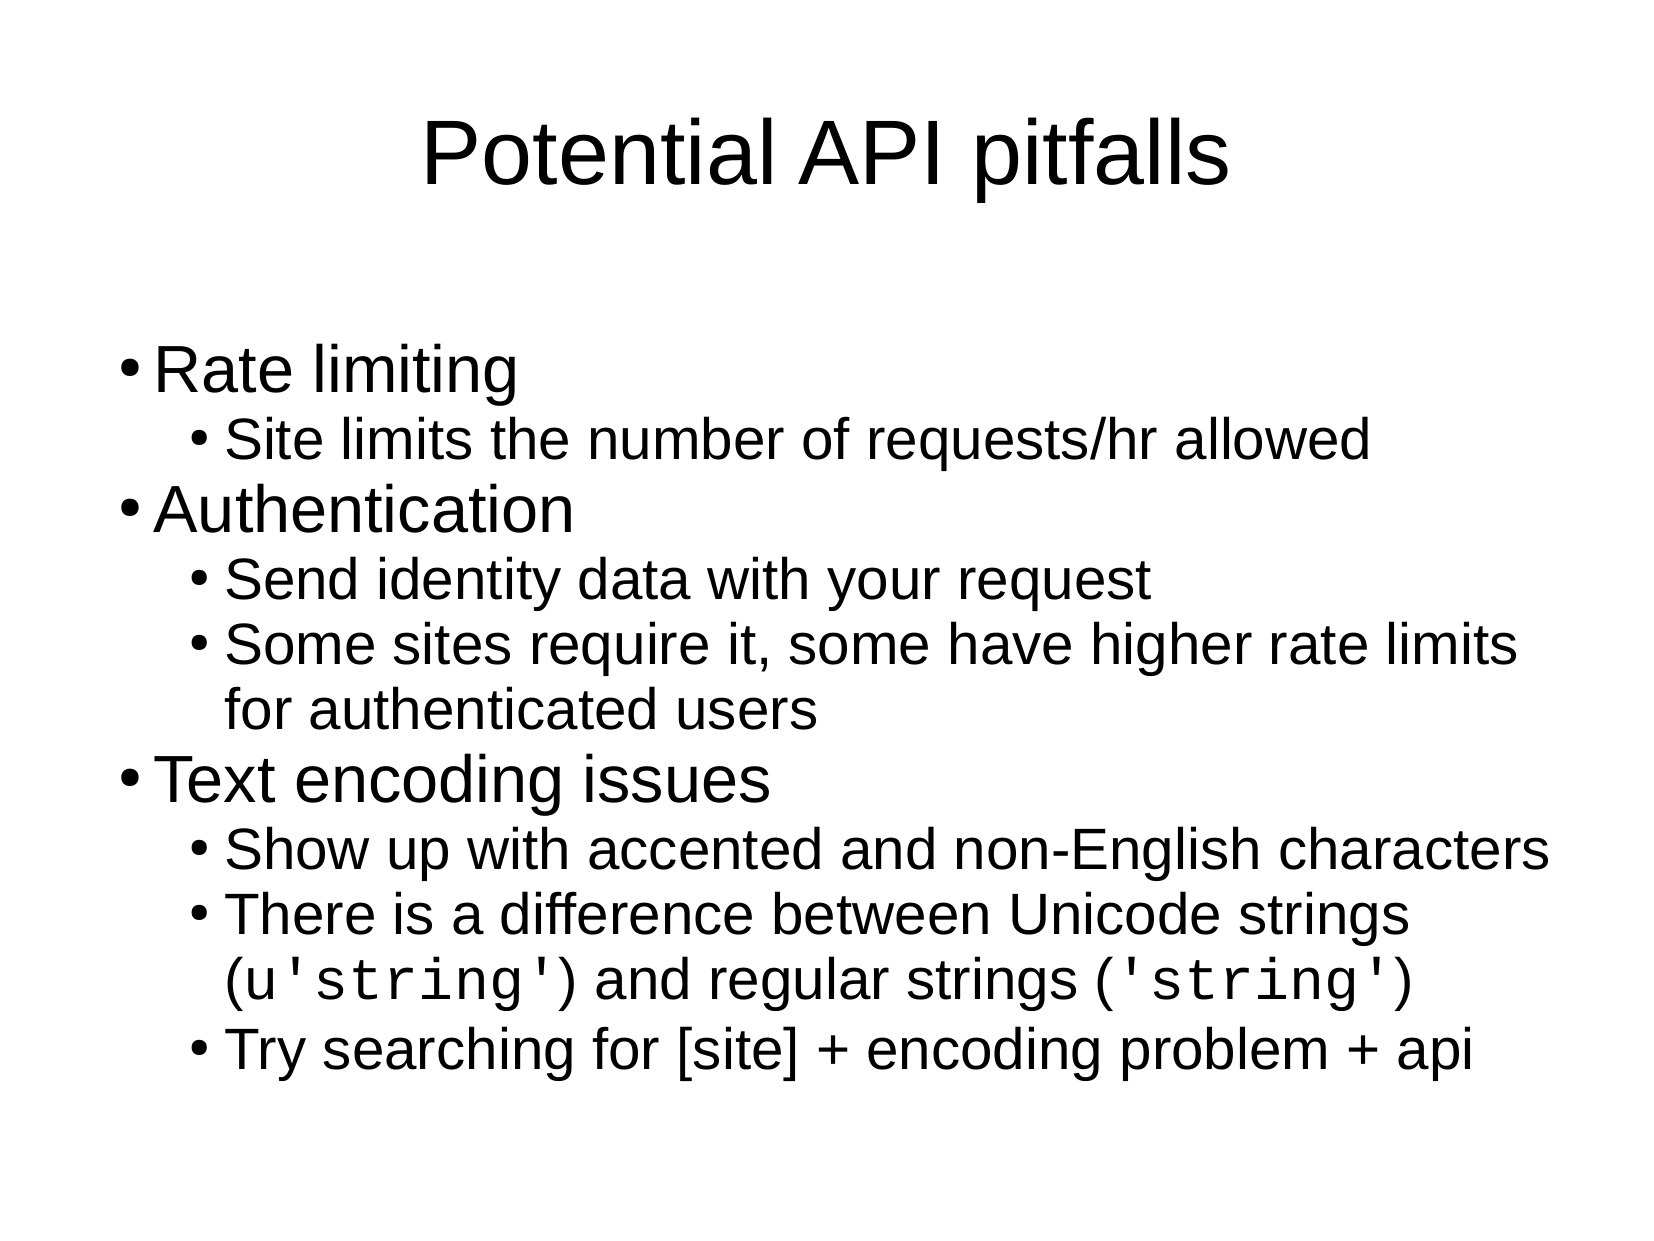

Potential API pitfalls
# Rate limiting
Site limits the number of requests/hr allowed
Authentication
Send identity data with your request
Some sites require it, some have higher rate limits for authenticated users
Text encoding issues
Show up with accented and non-English characters
There is a difference between Unicode strings (u'string') and regular strings ('string')
Try searching for [site] + encoding problem + api